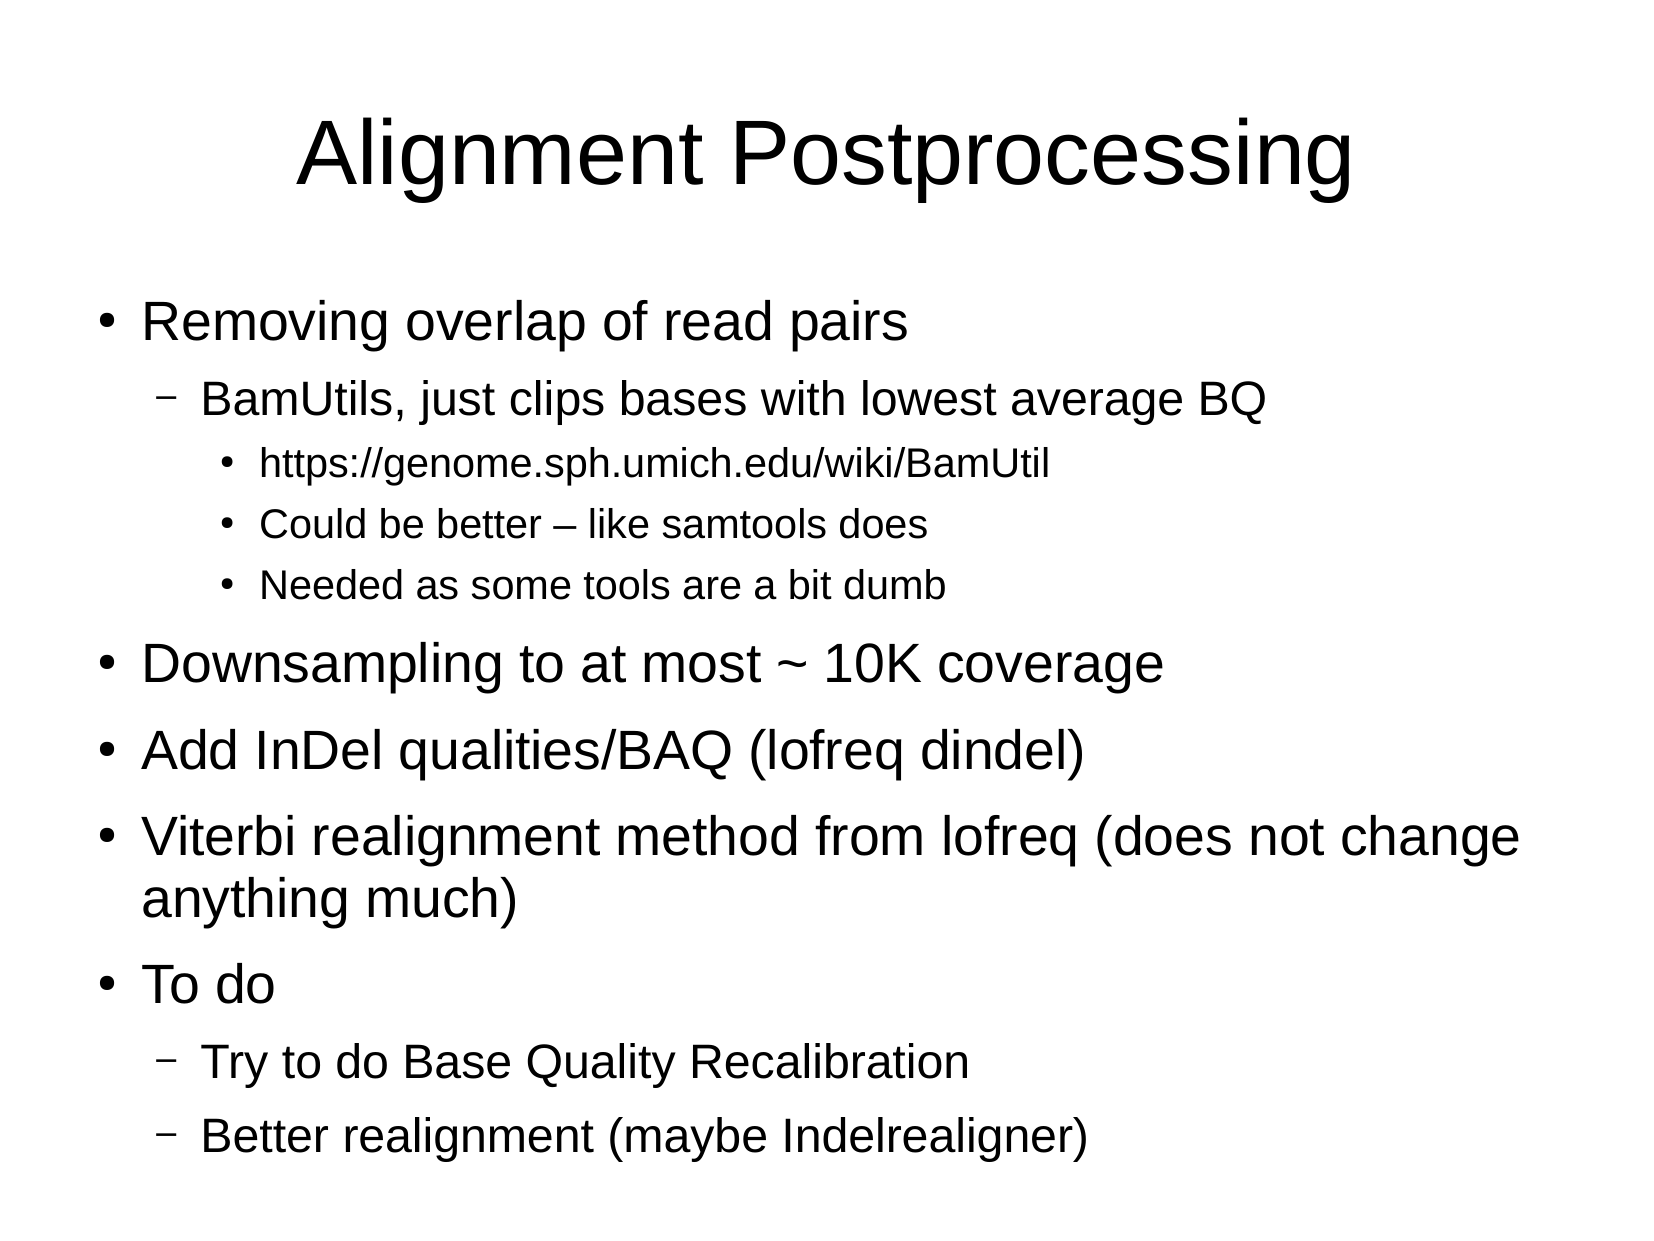

# Alignment Postprocessing
Removing overlap of read pairs
BamUtils, just clips bases with lowest average BQ
https://genome.sph.umich.edu/wiki/BamUtil
Could be better – like samtools does
Needed as some tools are a bit dumb
Downsampling to at most ~ 10K coverage
Add InDel qualities/BAQ (lofreq dindel)
Viterbi realignment method from lofreq (does not change anything much)
To do
Try to do Base Quality Recalibration
Better realignment (maybe Indelrealigner)